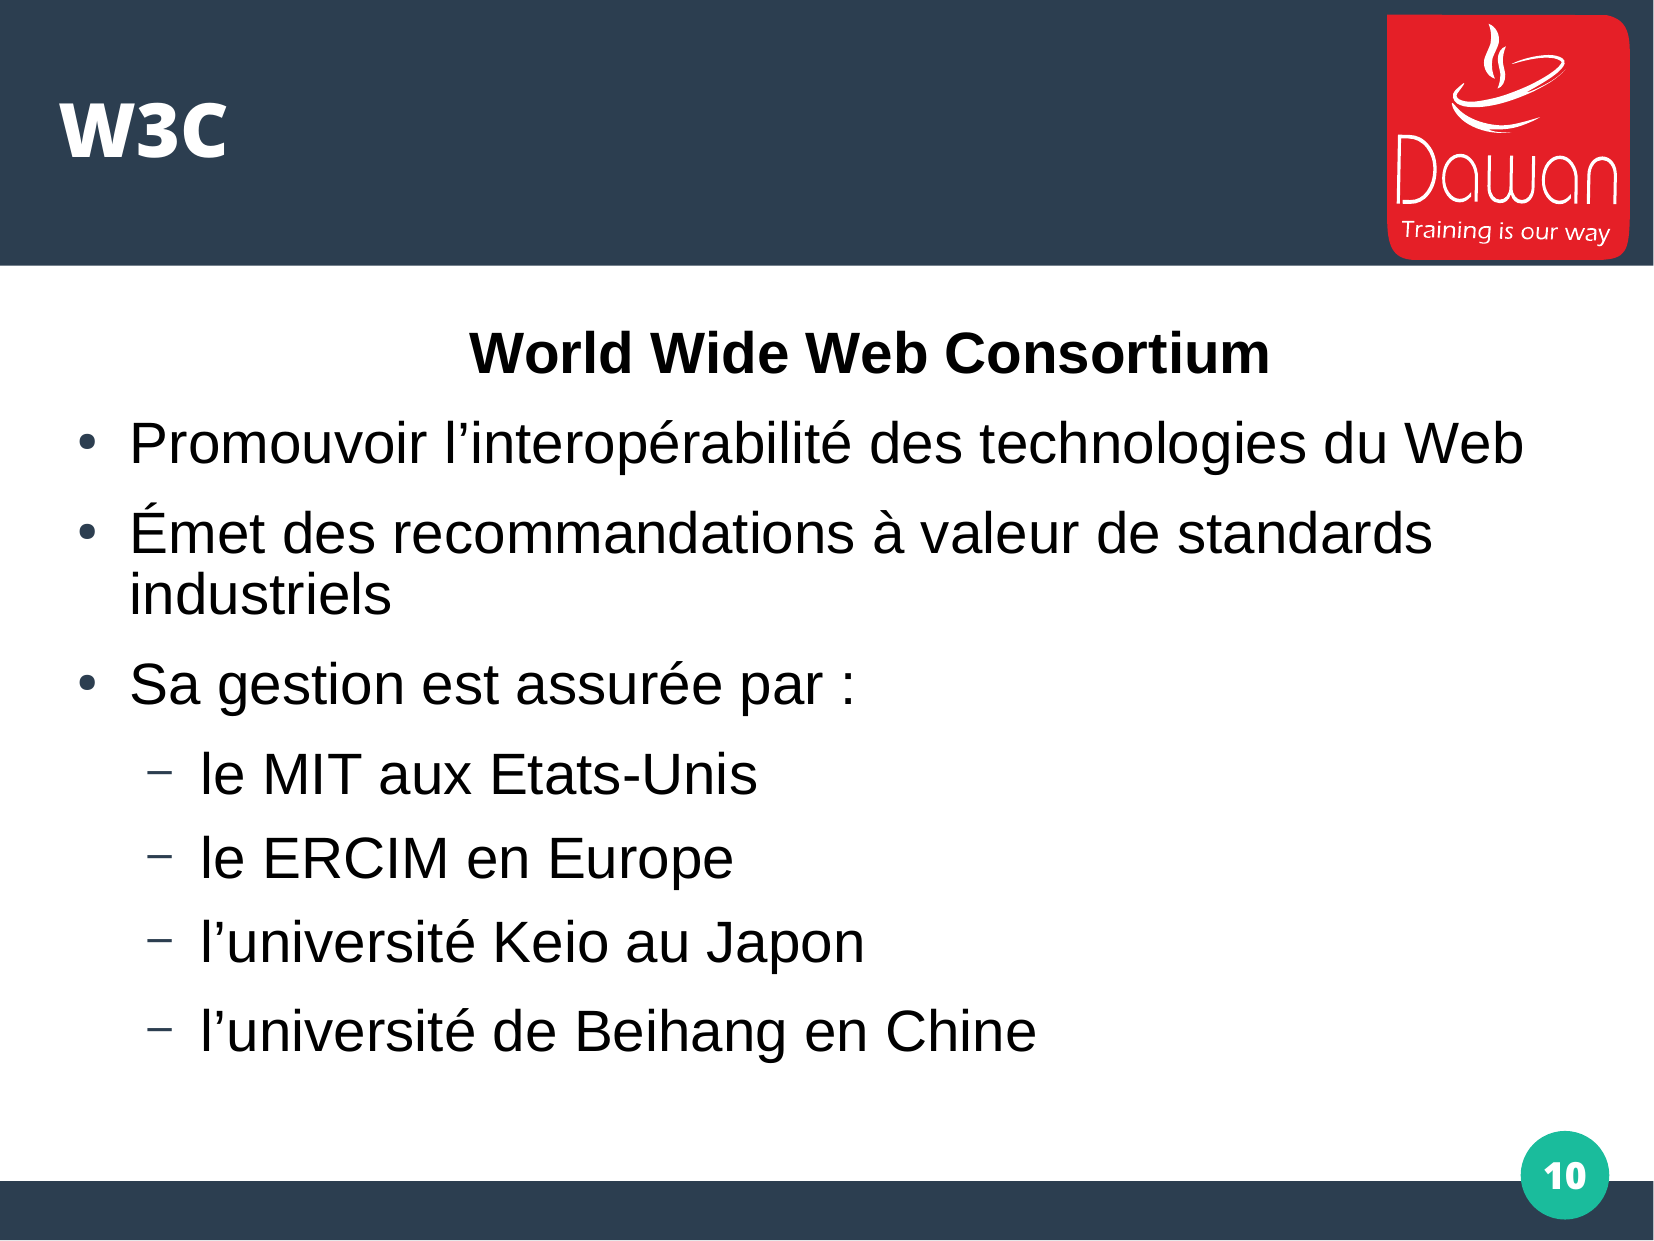

# W3C
World Wide Web Consortium
Promouvoir l’interopérabilité des technologies du Web
Émet des recommandations à valeur de standards industriels
Sa gestion est assurée par :
le MIT aux Etats-Unis
le ERCIM en Europe
l’université Keio au Japon
l’université de Beihang en Chine
10